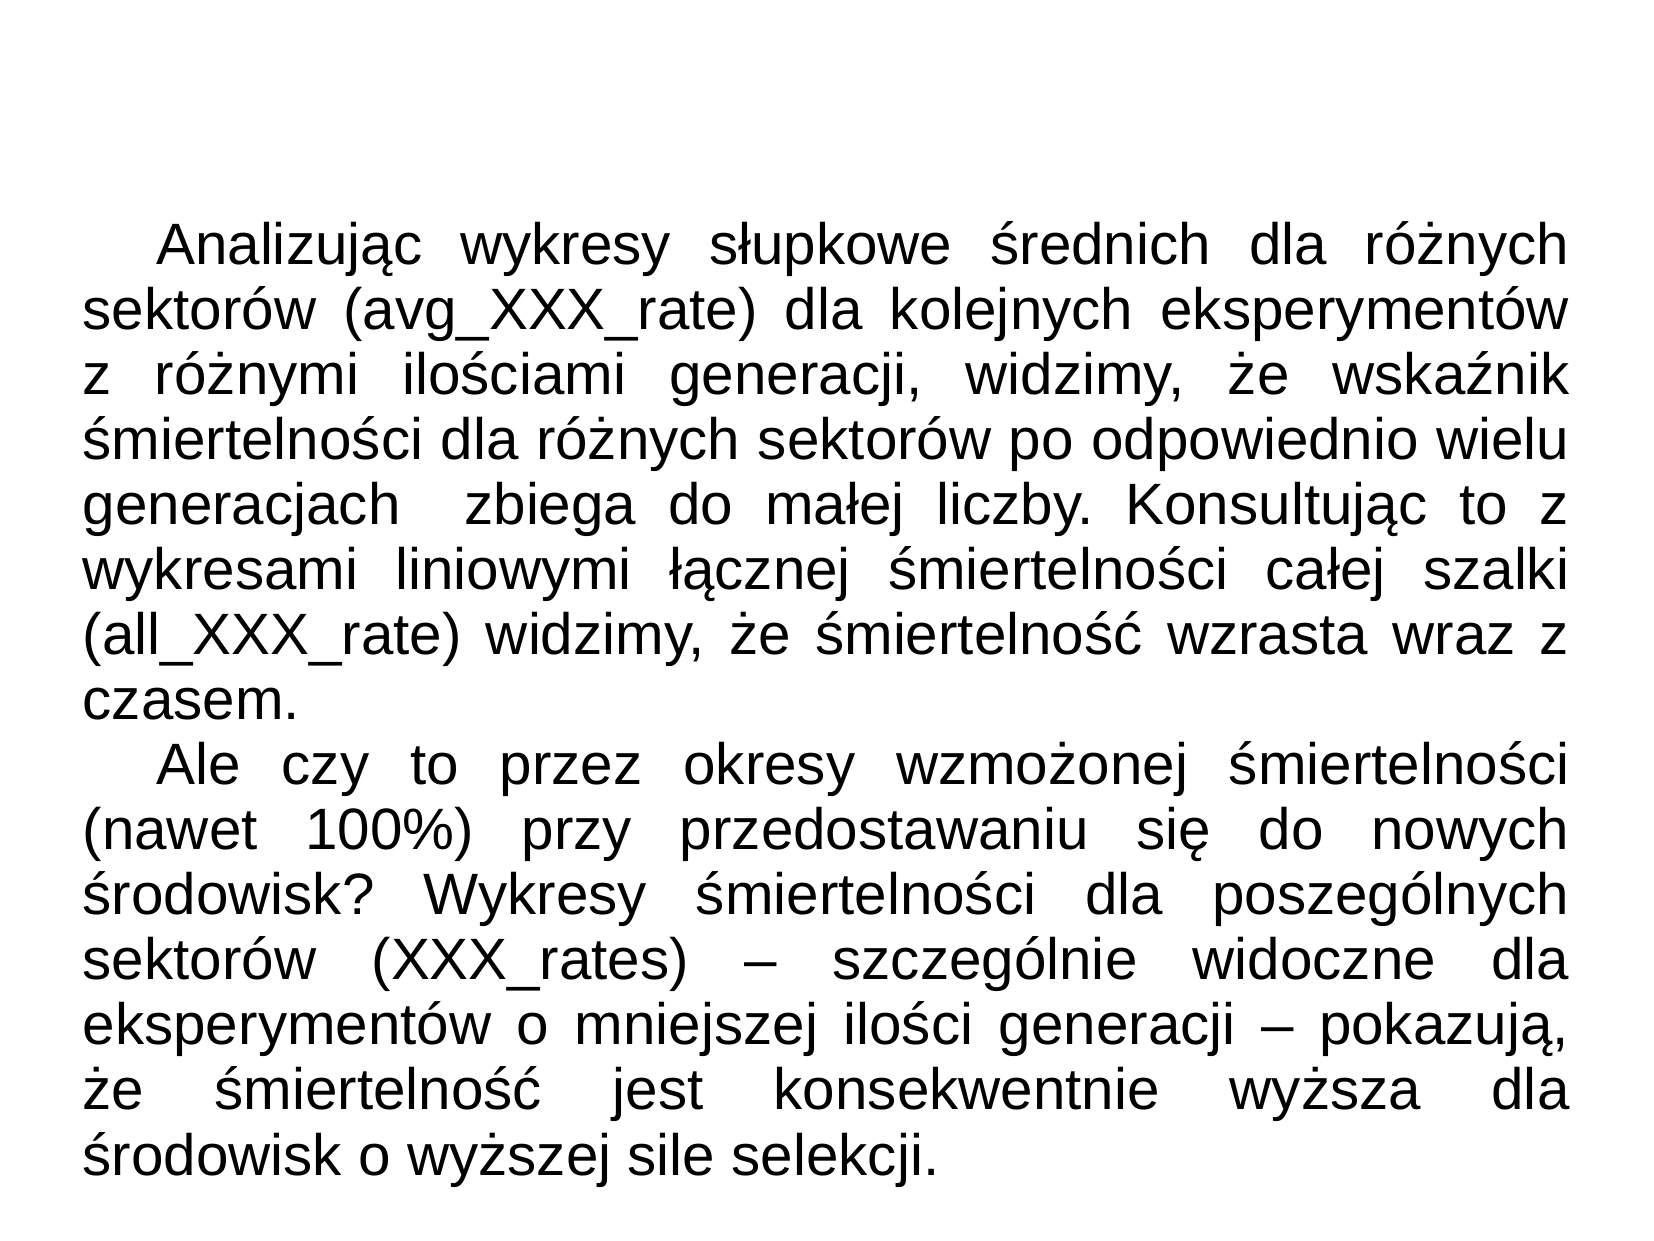

#
	Analizując wykresy słupkowe średnich dla różnych sektorów (avg_XXX_rate) dla kolejnych eksperymentów z różnymi ilościami generacji, widzimy, że wskaźnik śmiertelności dla różnych sektorów po odpowiednio wielu generacjach zbiega do małej liczby. Konsultując to z wykresami liniowymi łącznej śmiertelności całej szalki (all_XXX_rate) widzimy, że śmiertelność wzrasta wraz z czasem.
	Ale czy to przez okresy wzmożonej śmiertelności (nawet 100%) przy przedostawaniu się do nowych środowisk? Wykresy śmiertelności dla poszególnych sektorów (XXX_rates) – szczególnie widoczne dla eksperymentów o mniejszej ilości generacji – pokazują, że śmiertelność jest konsekwentnie wyższa dla środowisk o wyższej sile selekcji.